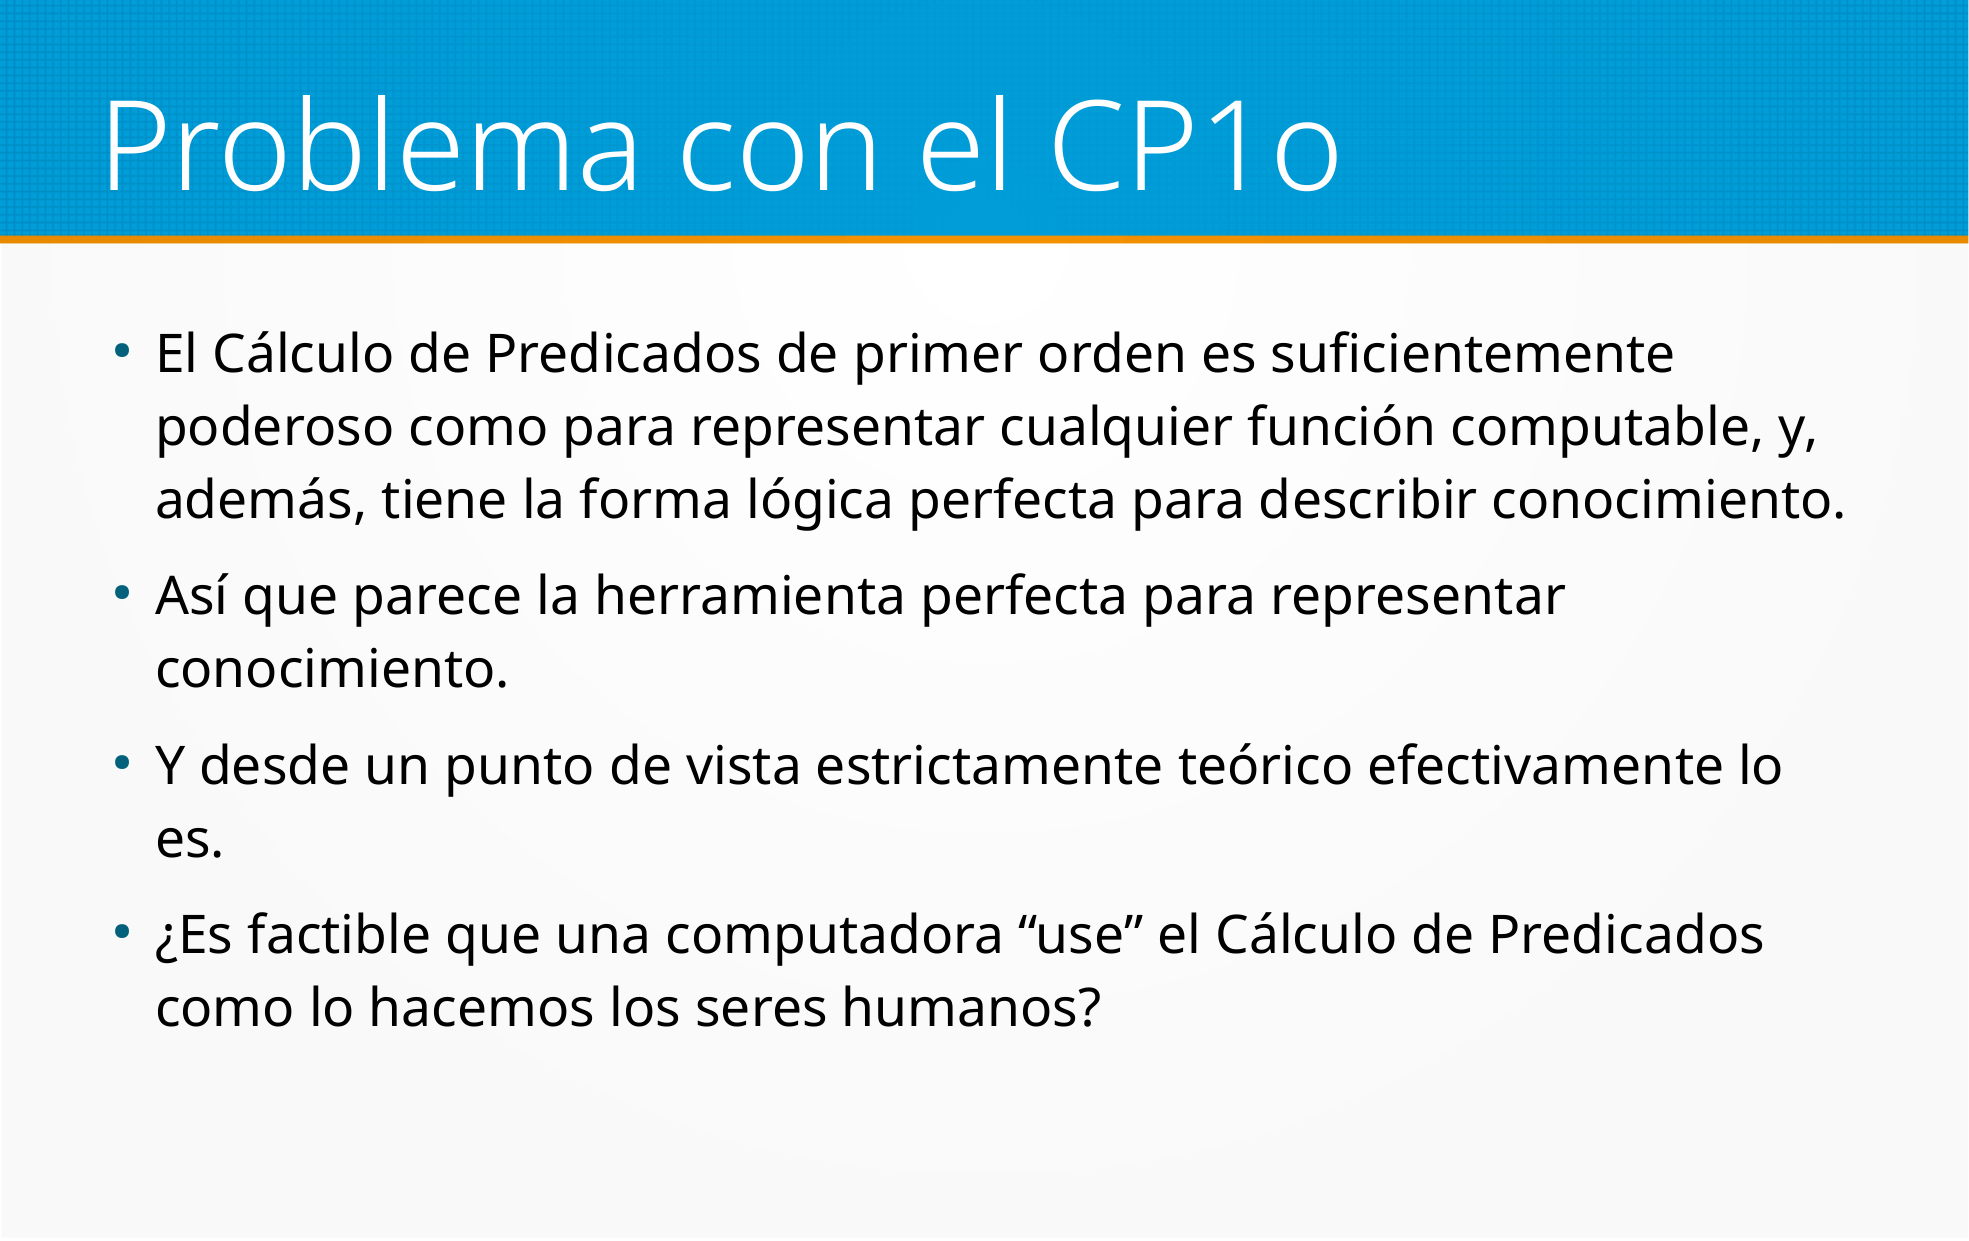

# Problema con el CP1o
El Cálculo de Predicados de primer orden es suficientemente poderoso como para representar cualquier función computable, y, además, tiene la forma lógica perfecta para describir conocimiento.
Así que parece la herramienta perfecta para representar conocimiento.
Y desde un punto de vista estrictamente teórico efectivamente lo es.
¿Es factible que una computadora “use” el Cálculo de Predicados como lo hacemos los seres humanos?